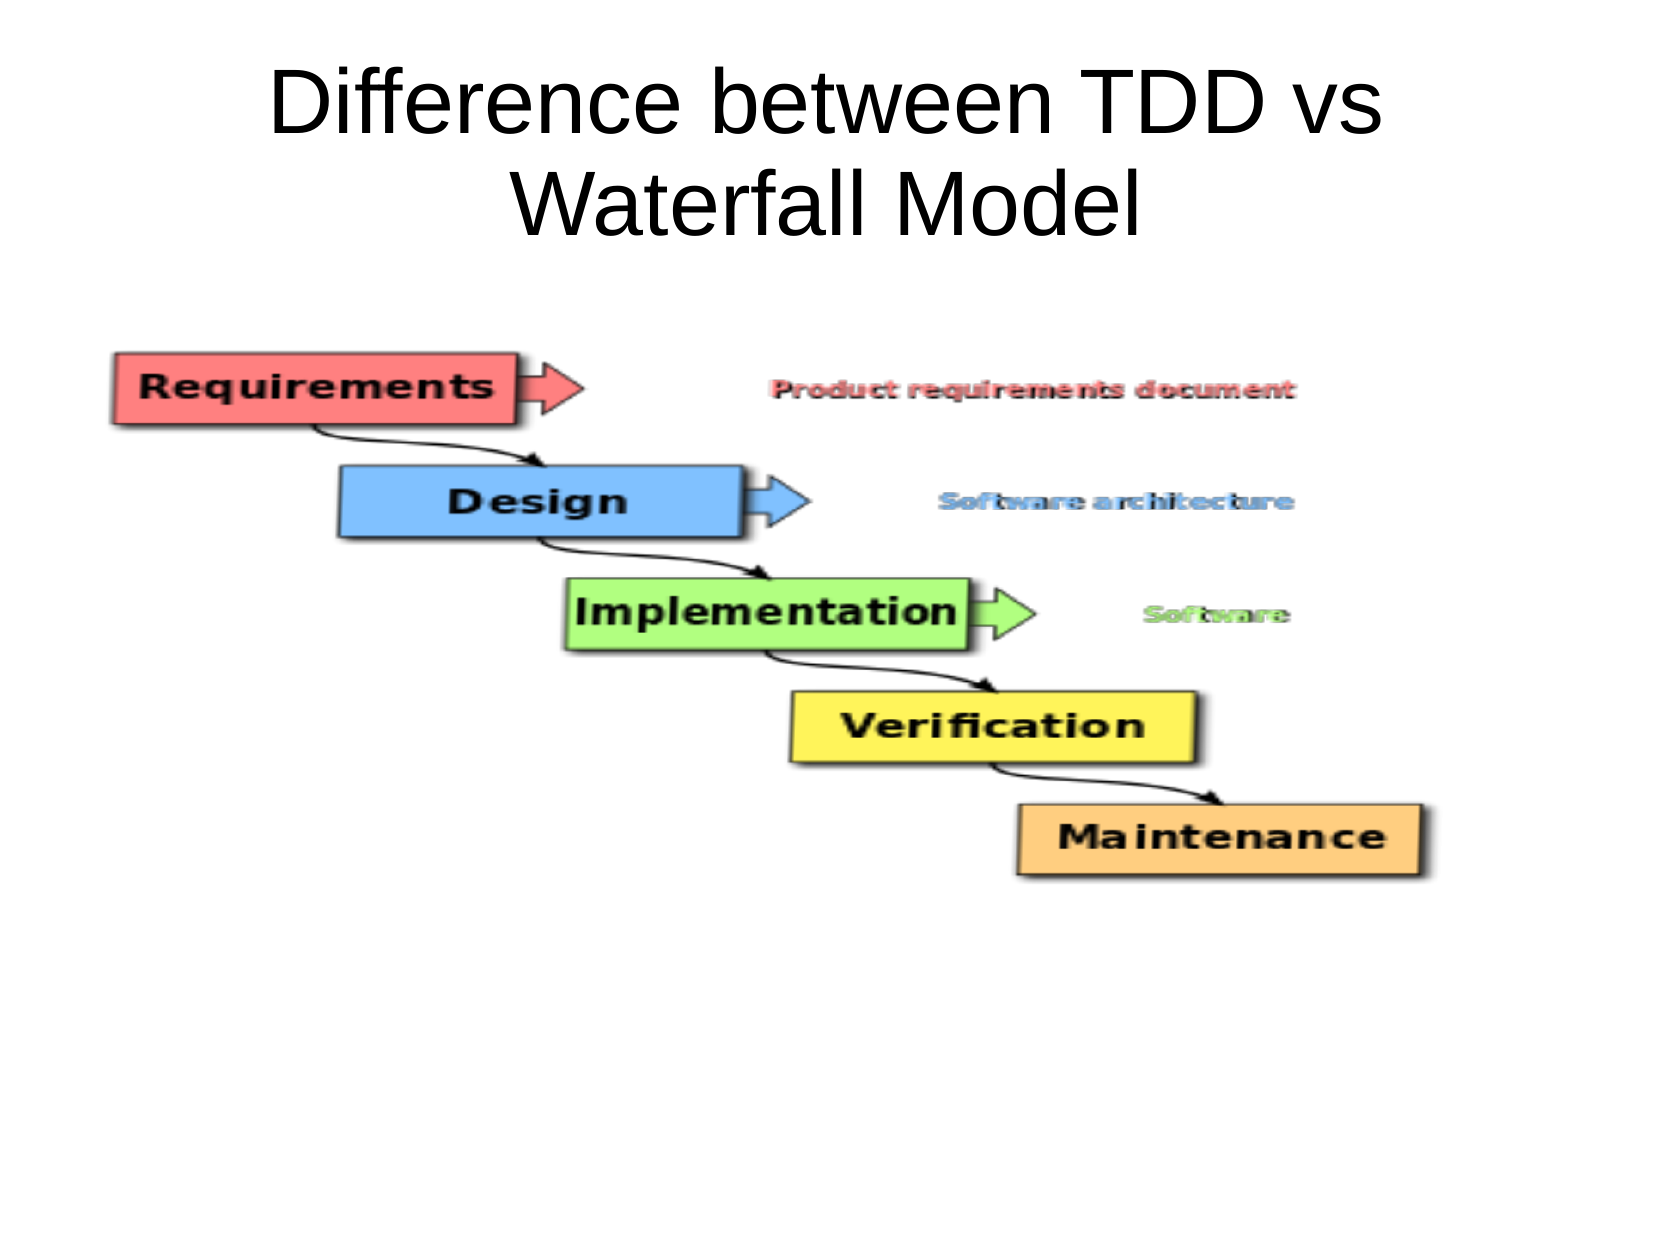

# Difference between TDD vs Waterfall Model